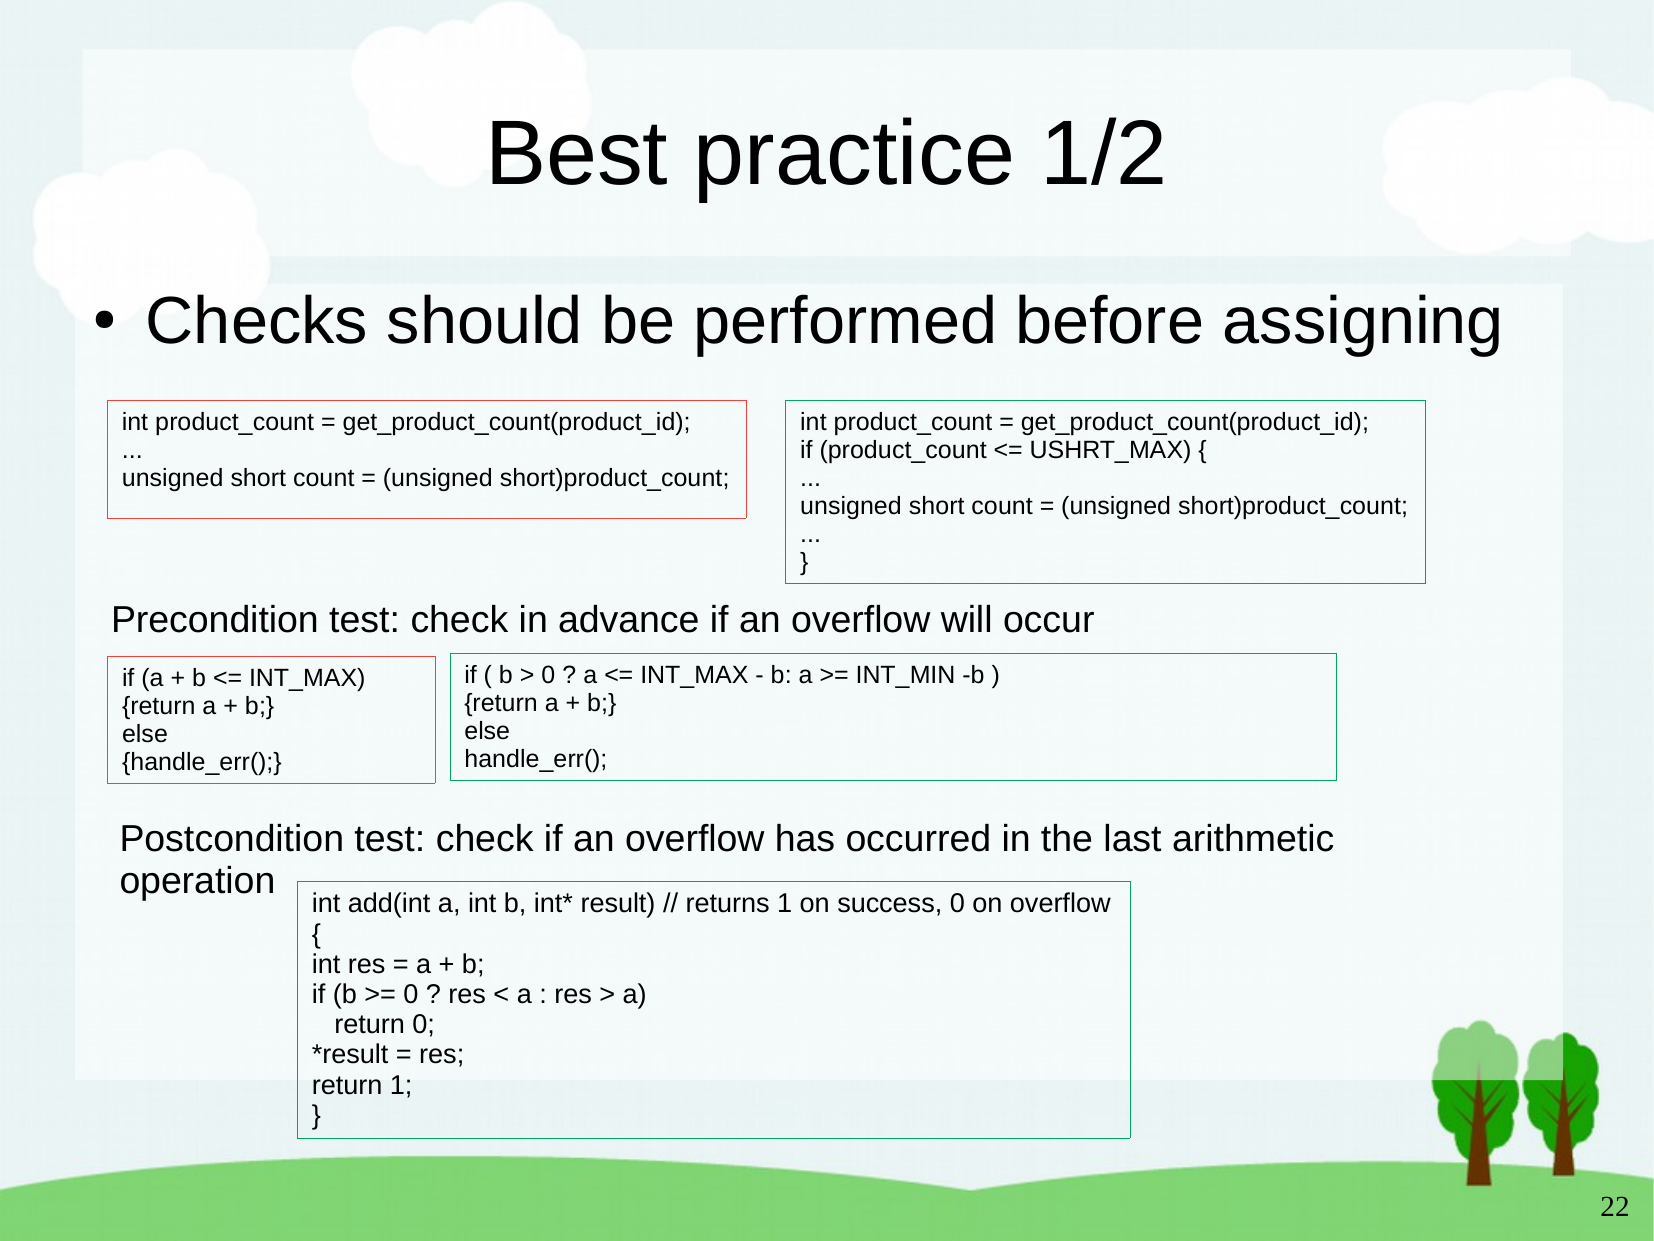

# Best practice 1/2
Checks should be performed before assigning
| int product\_count = get\_product\_count(product\_id); if (product\_count <= USHRT\_MAX) { ... unsigned short count = (unsigned short)product\_count; ... } |
| --- |
| int product\_count = get\_product\_count(product\_id); ... unsigned short count = (unsigned short)product\_count; |
| --- |
Precondition test: check in advance if an overflow will occur
| if ( b > 0 ? a <= INT\_MAX - b: a >= INT\_MIN -b ) {return a + b;} else handle\_err(); |
| --- |
| if (a + b <= INT\_MAX) {return a + b;} else {handle\_err();} |
| --- |
Postcondition test: check if an overflow has occurred in the last arithmetic
operation
| int add(int a, int b, int\* result) // returns 1 on success, 0 on overflow { int res = a + b; if (b >= 0 ? res < a : res > a) return 0; \*result = res; return 1; } |
| --- |
22